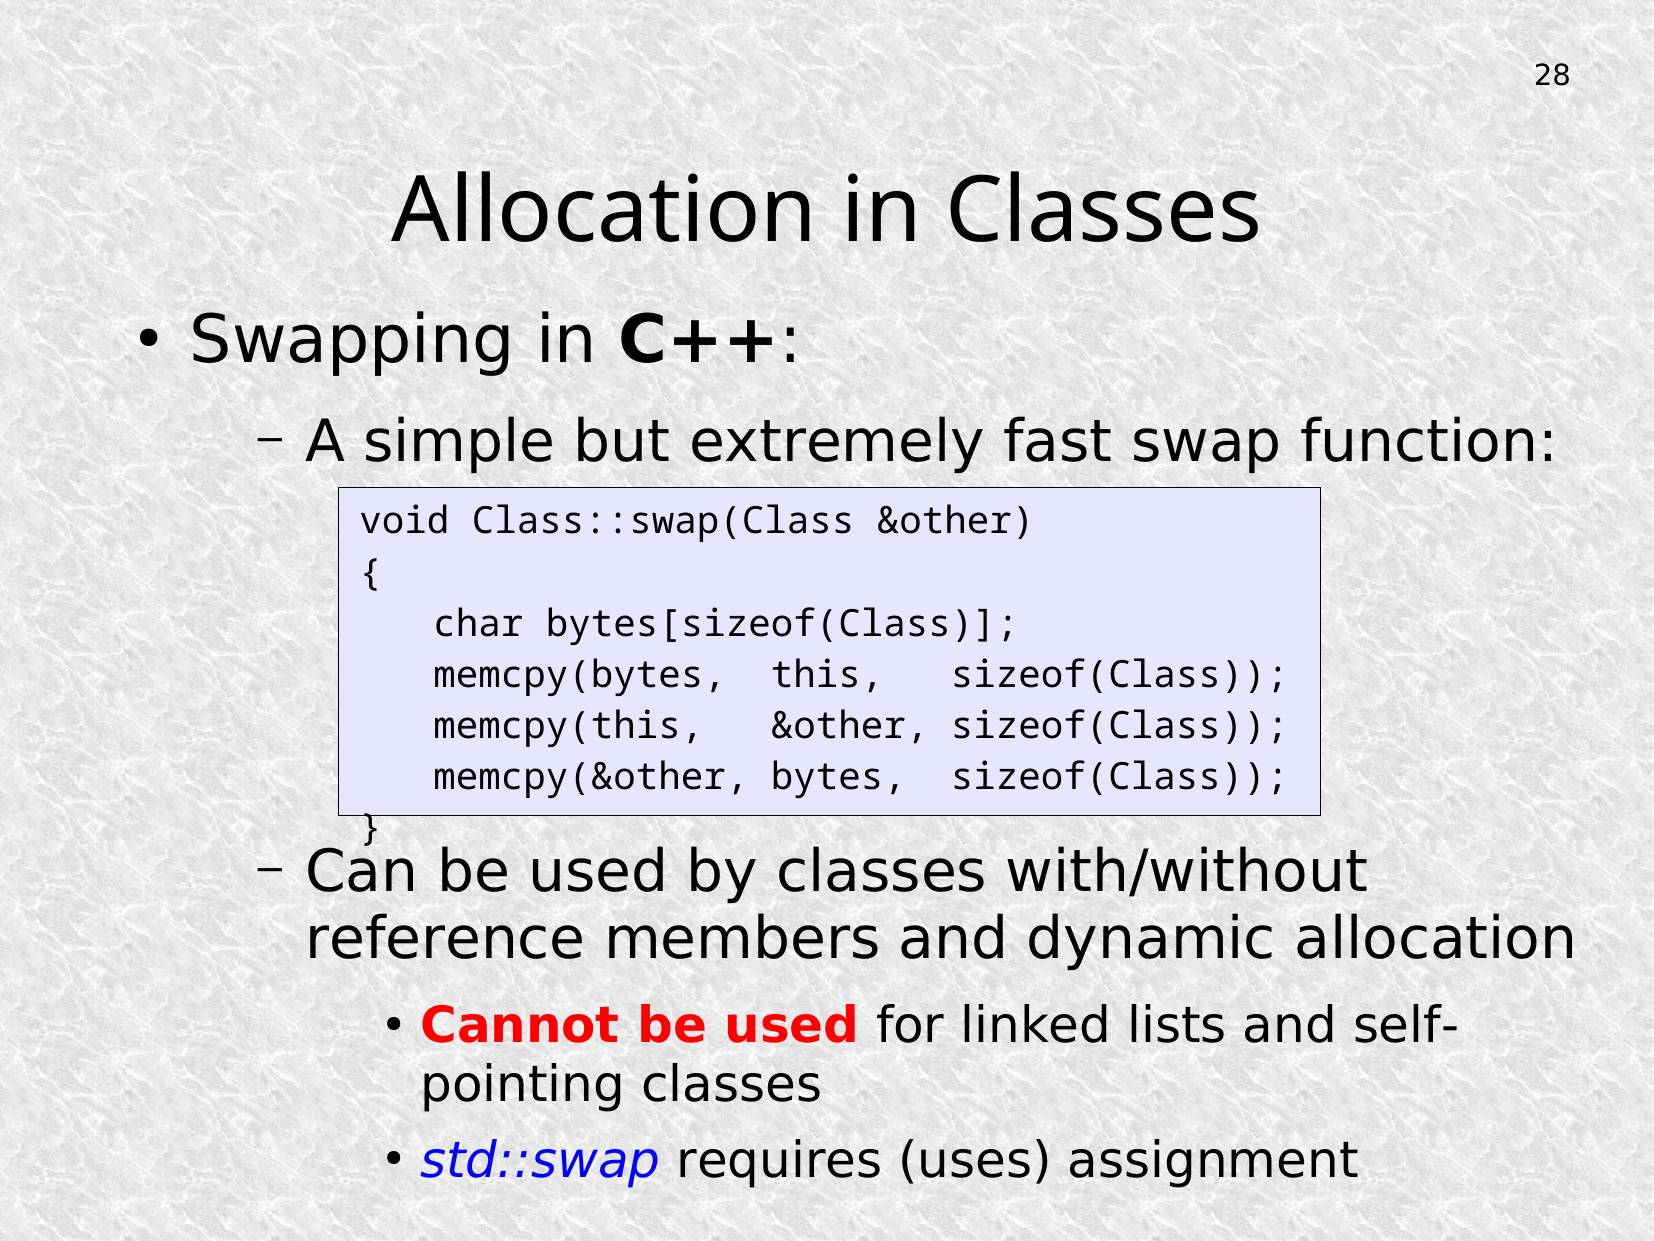

28
# Allocation in Classes
Swapping in C++:
A simple but extremely fast swap function:
Can be used by classes with/without reference members and dynamic allocation
Cannot be used for linked lists and self-pointing classes
std::swap requires (uses) assignment
void Class::swap(Class &other)
{
	char bytes[sizeof(Class)];
	memcpy(bytes, this, sizeof(Class));
	memcpy(this, &other, sizeof(Class));
	memcpy(&other, bytes, sizeof(Class));
}